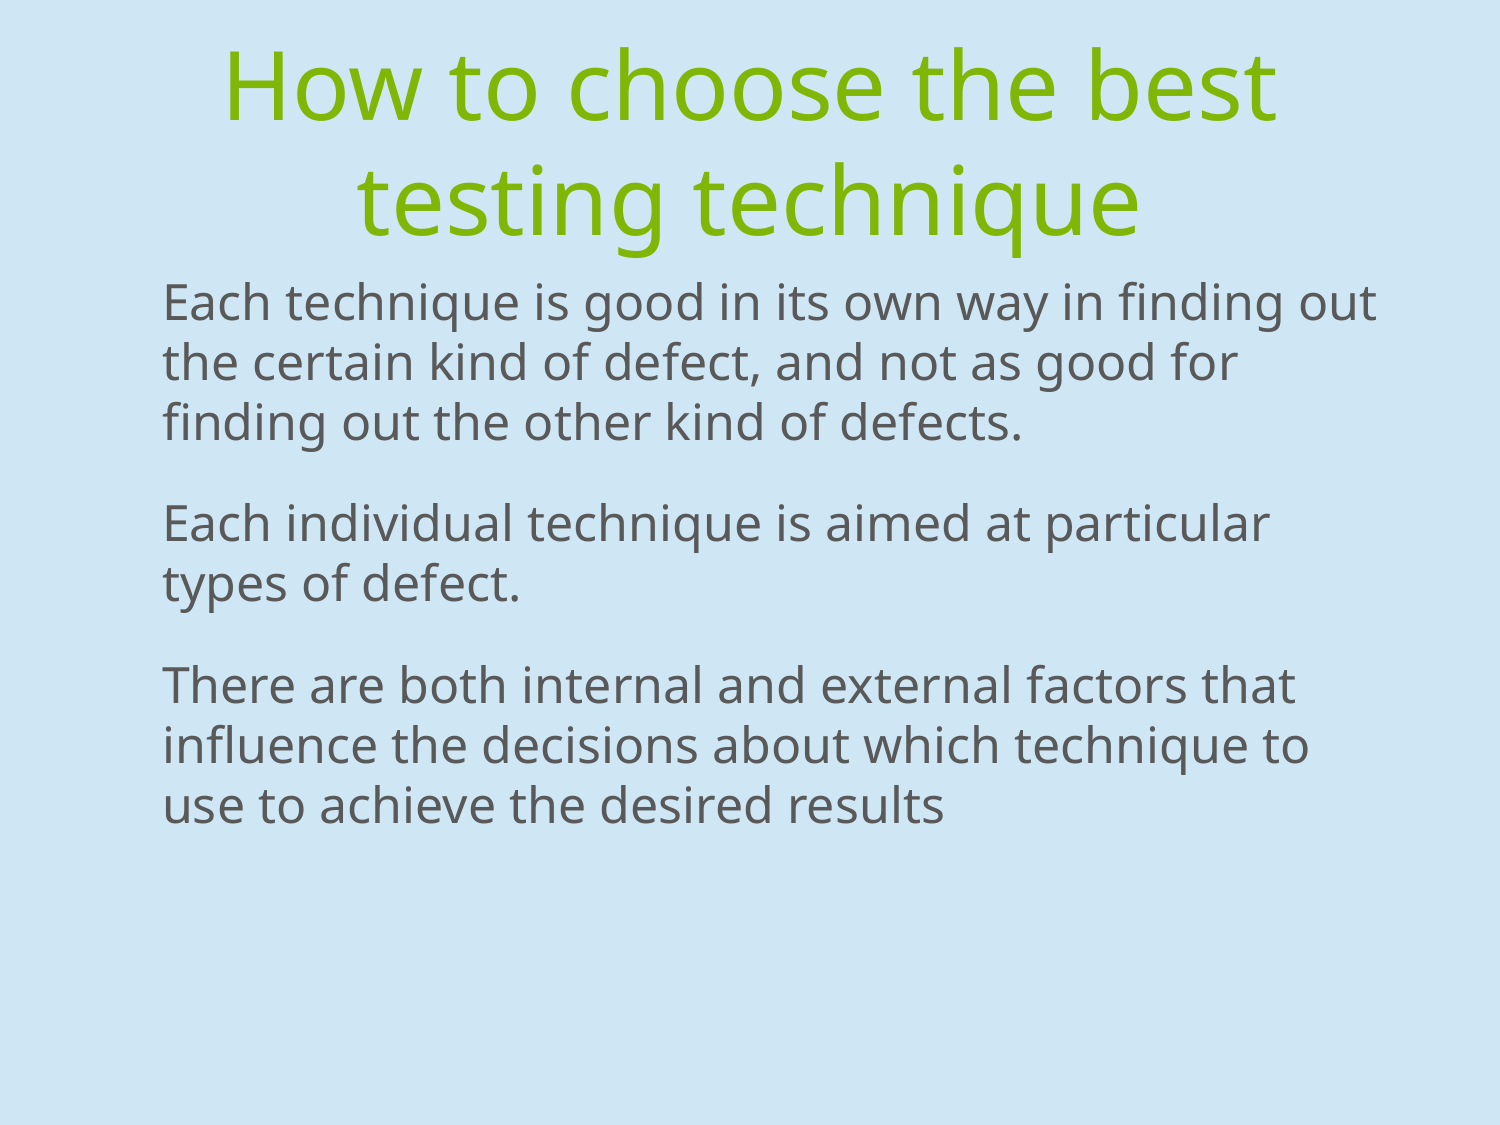

# How to choose the best testing technique
Each technique is good in its own way in finding out the certain kind of defect, and not as good for finding out the other kind of defects.
Each individual technique is aimed at particular types of defect.
There are both internal and external factors that influence the decisions about which technique to use to achieve the desired results